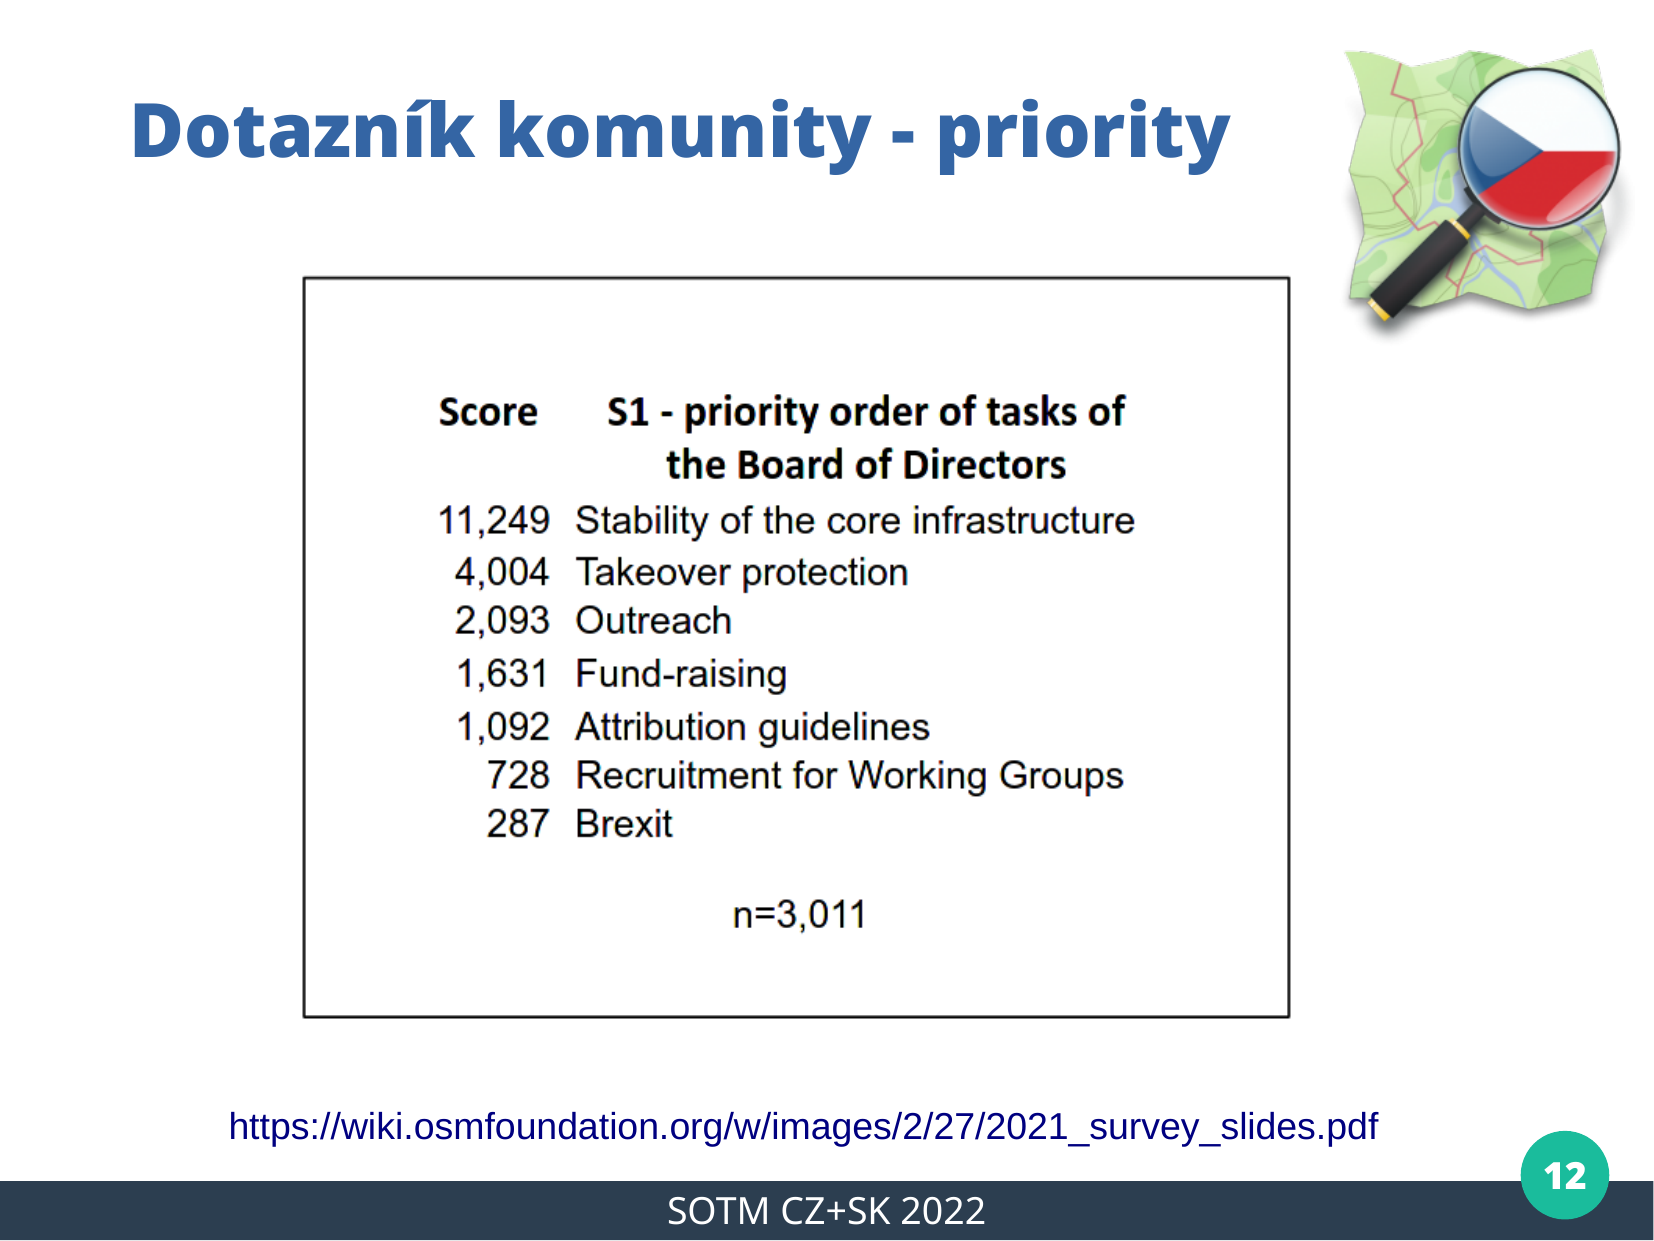

# Dotazník komunity - priority
https://wiki.osmfoundation.org/w/images/2/27/2021_survey_slides.pdf
12
SOTM CZ+SK 2022